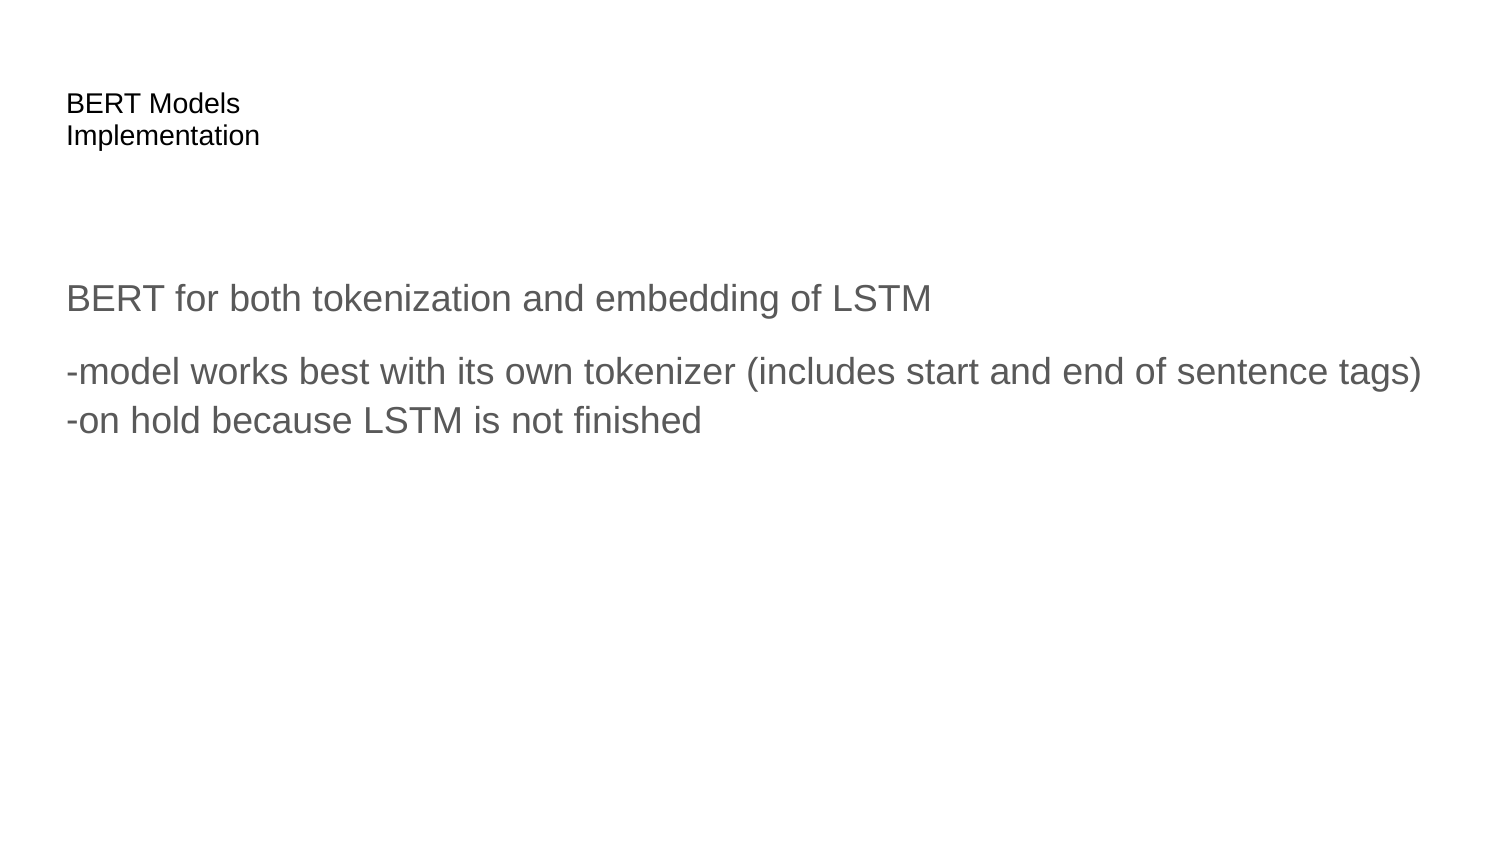

# BERT Models Implementation
BERT for both tokenization and embedding of LSTM
model works best with its own tokenizer (includes start and end of sentence tags)
on hold because LSTM is not finished